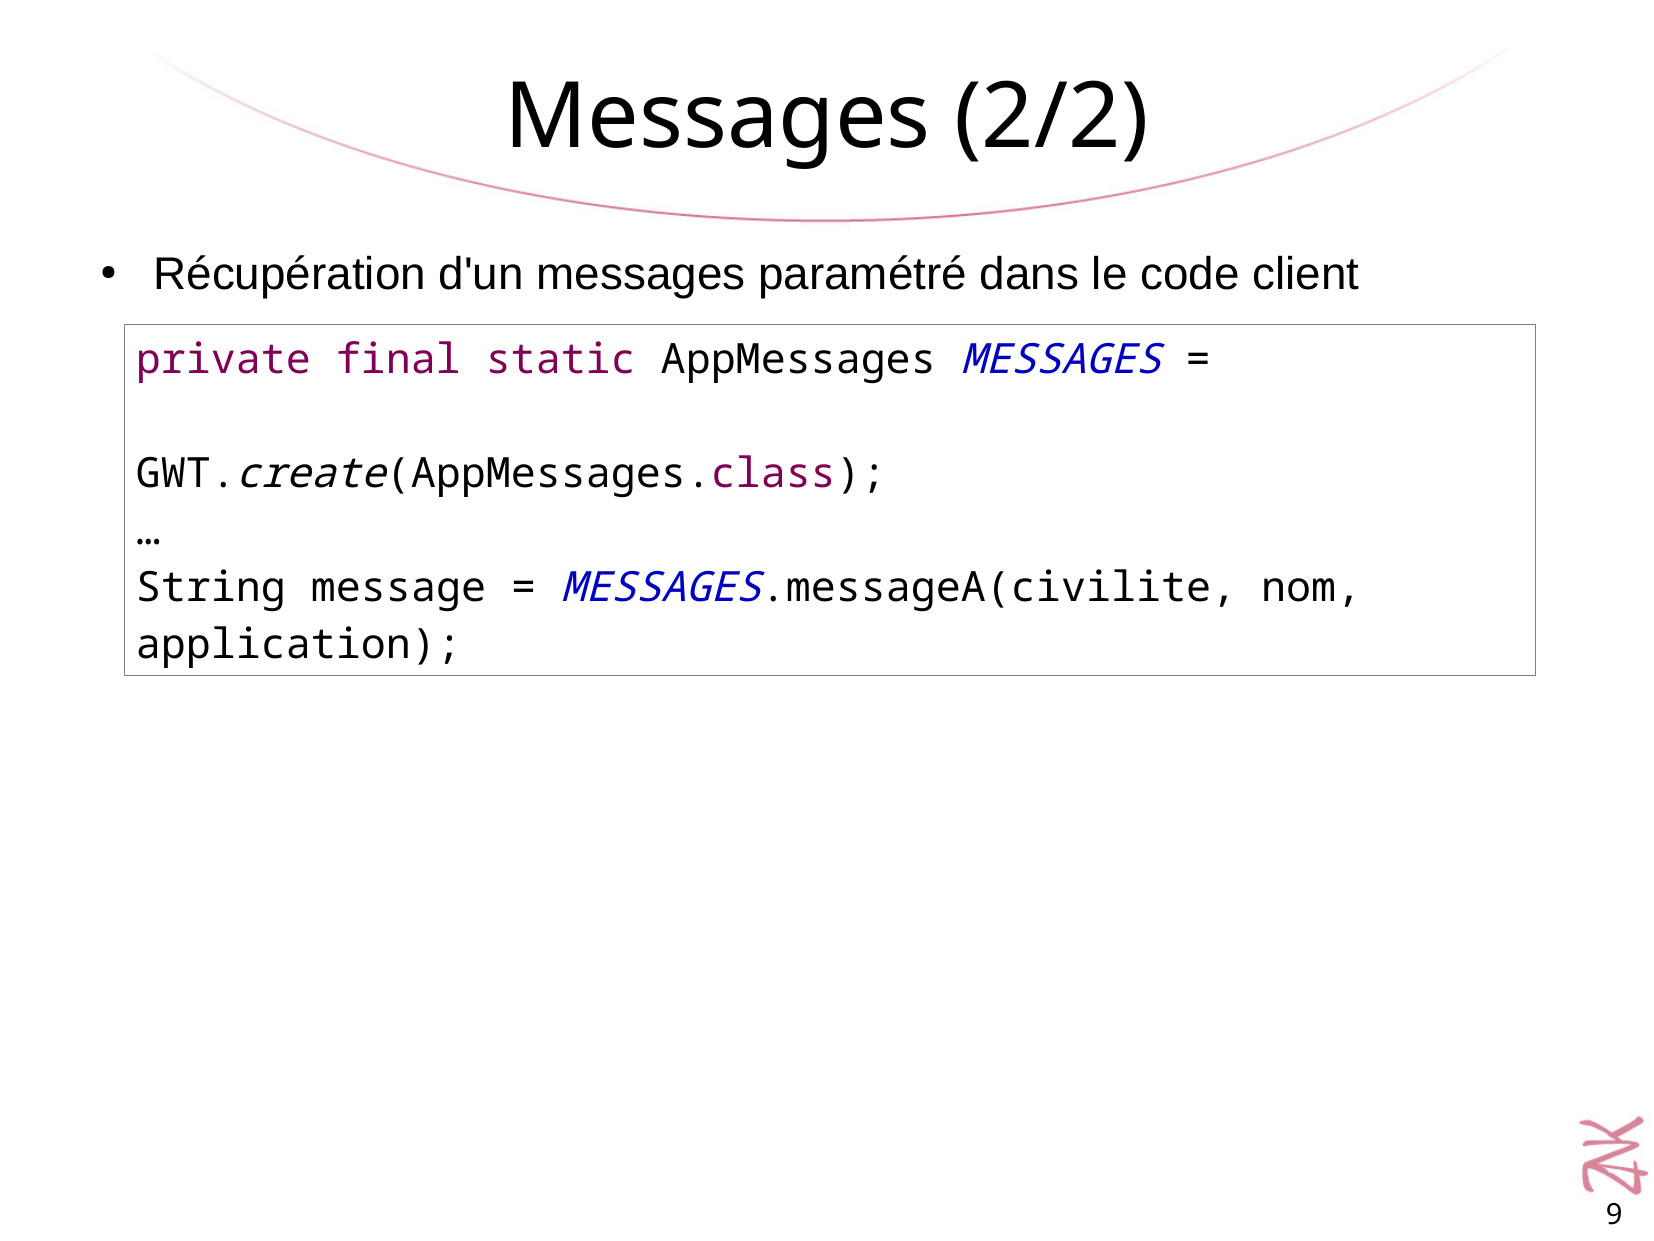

# Messages (2/2)
Récupération d'un messages paramétré dans le code client
private final static AppMessages MESSAGES = 																GWT.create(AppMessages.class);
…
String message = MESSAGES.messageA(civilite, nom, application);
9